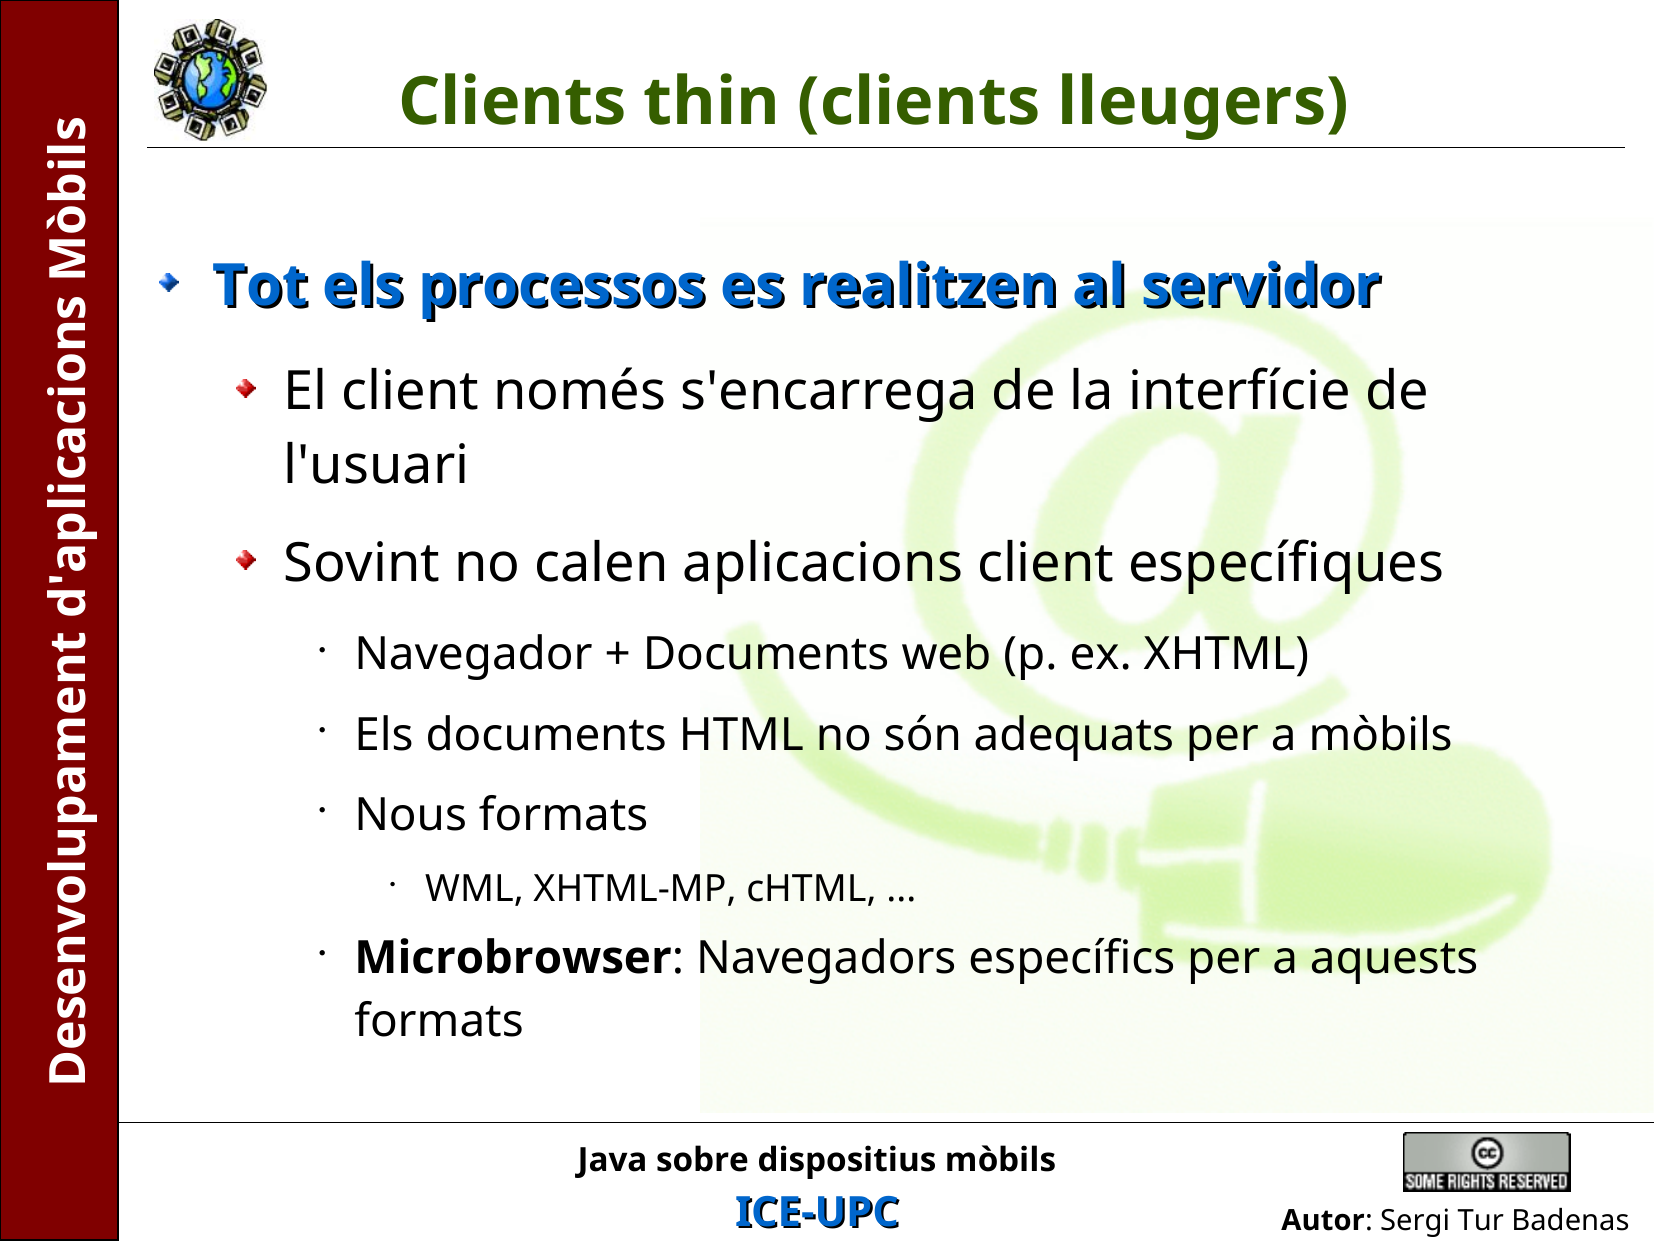

# Clients thin (clients lleugers)
Tot els processos es realitzen al servidor
El client només s'encarrega de la interfície de l'usuari
Sovint no calen aplicacions client específiques
Navegador + Documents web (p. ex. XHTML)
Els documents HTML no són adequats per a mòbils
Nous formats
WML, XHTML-MP, cHTML, ...
Microbrowser: Navegadors específics per a aquests formats